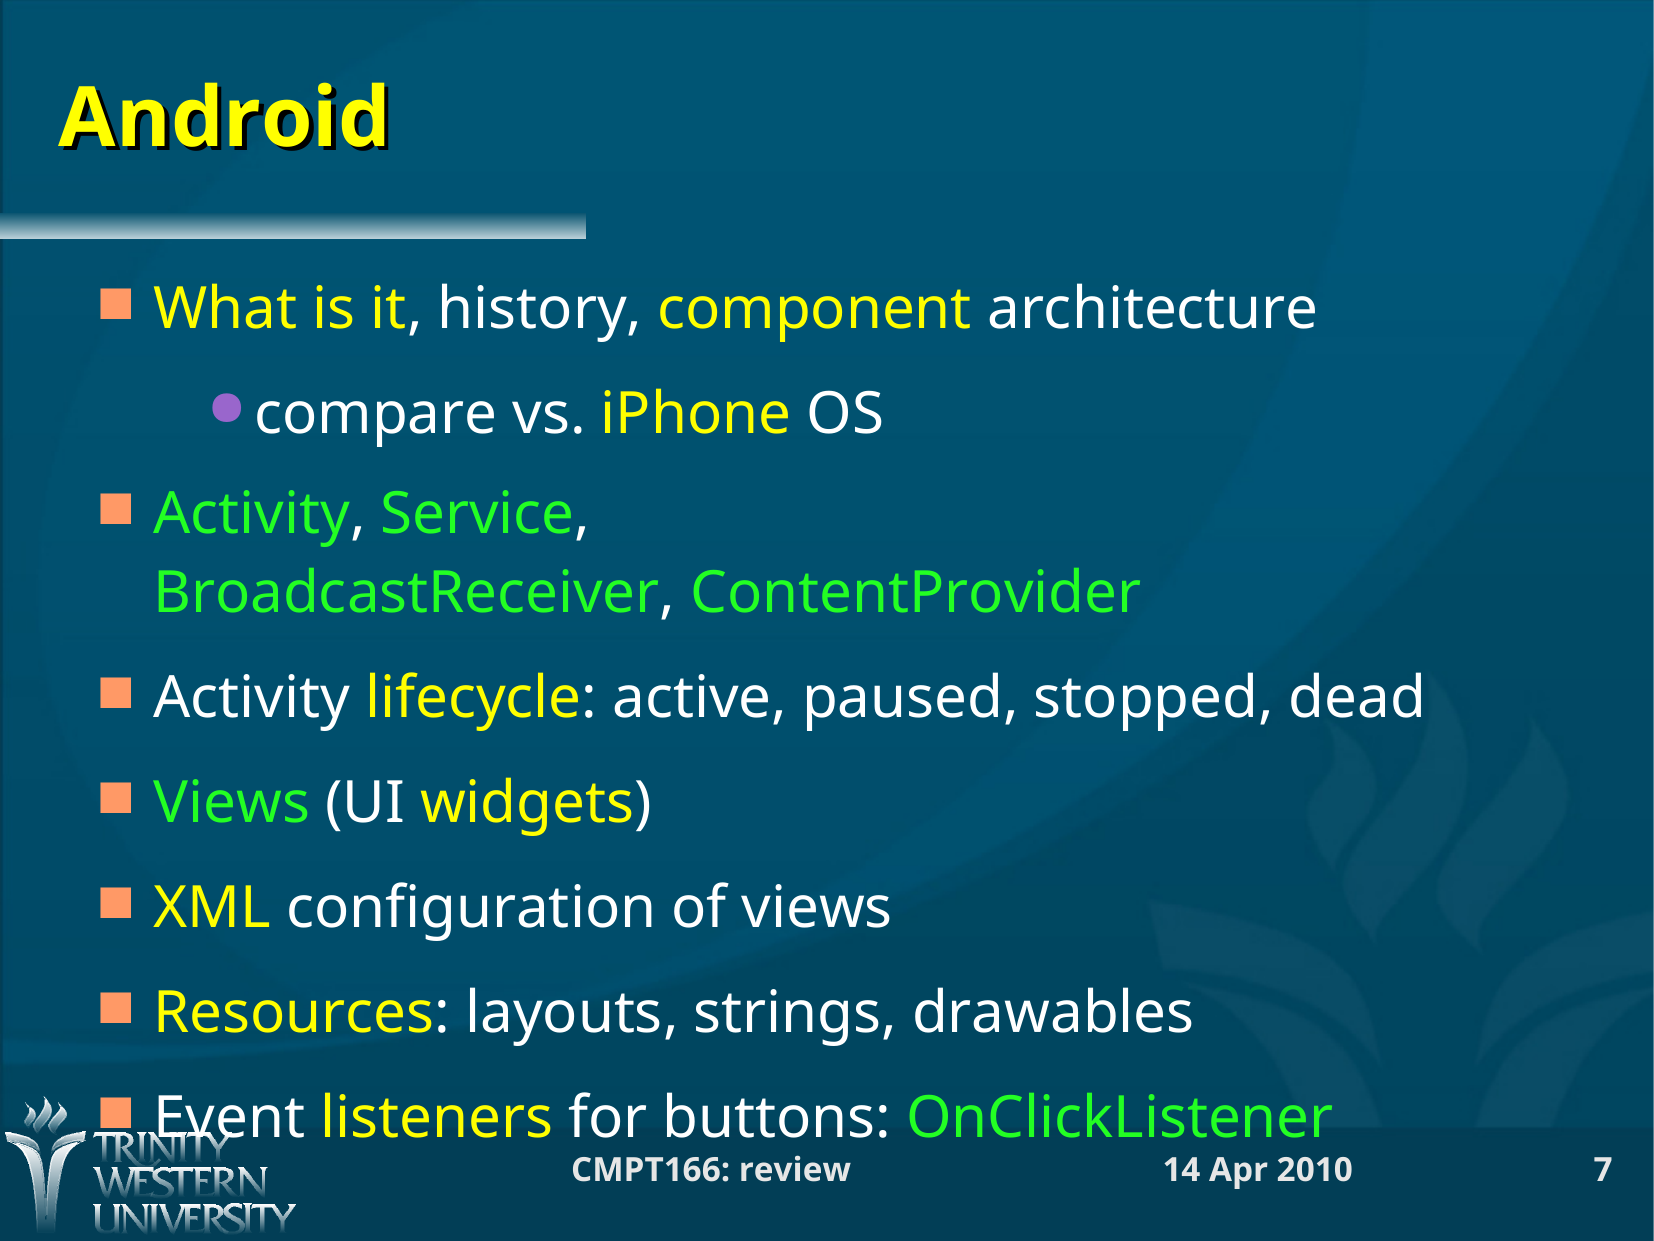

# Android
What is it, history, component architecture
compare vs. iPhone OS
Activity, Service,
BroadcastReceiver, ContentProvider
Activity lifecycle: active, paused, stopped, dead
Views (UI widgets)
XML configuration of views
Resources: layouts, strings, drawables
Event listeners for buttons: OnClickListener
CMPT166: review
14 Apr 2010
7